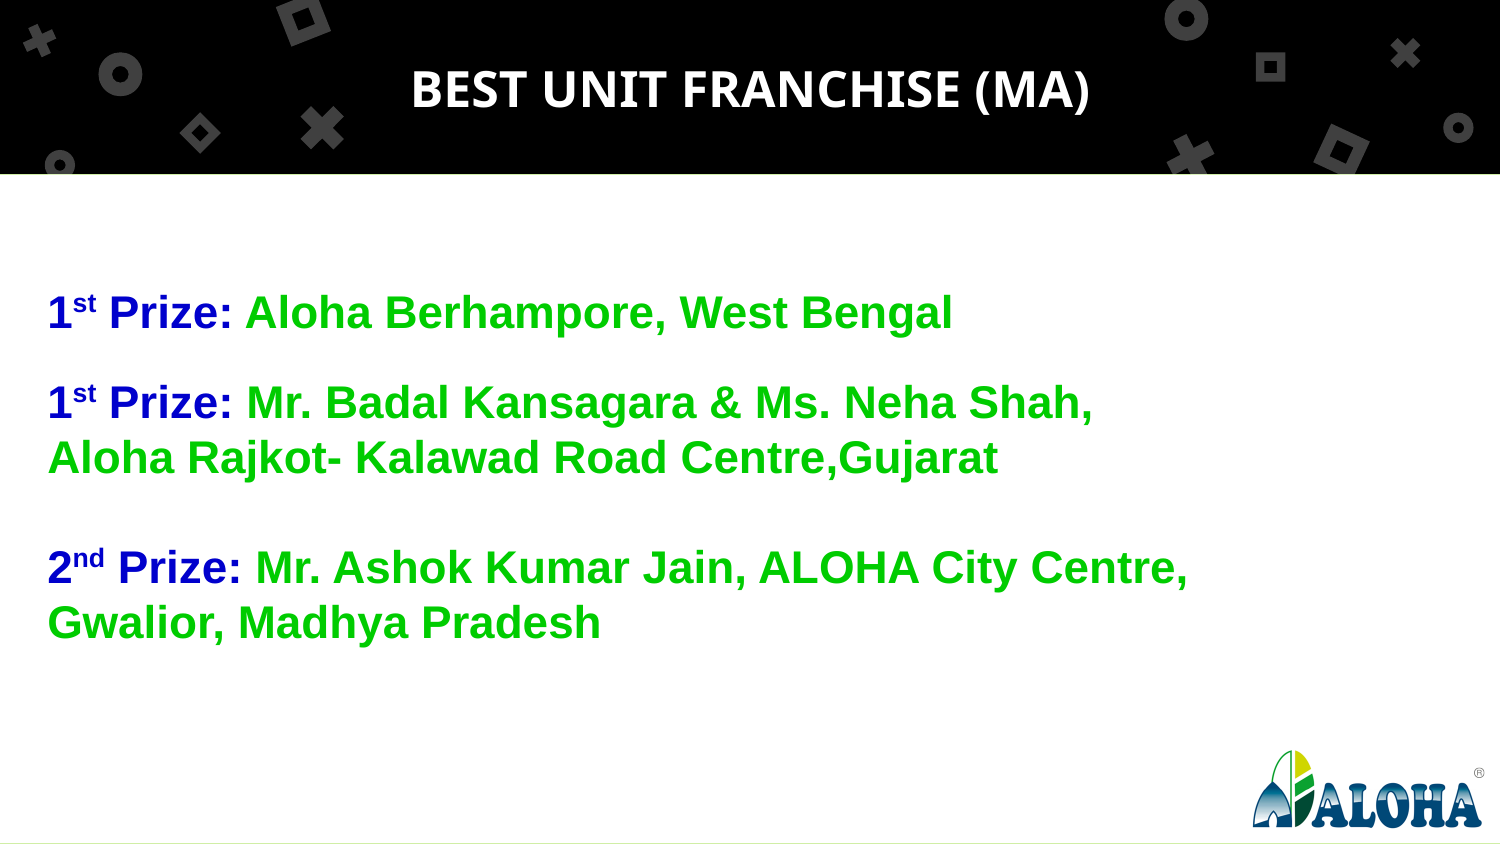

BEST UNIT FRANCHISE (MA)
1st Prize: Aloha Berhampore, West Bengal
1st Prize: Mr. Badal Kansagara & Ms. Neha Shah,
Aloha Rajkot- Kalawad Road Centre,Gujarat
2nd Prize: Mr. Ashok Kumar Jain, ALOHA City Centre,
Gwalior, Madhya Pradesh